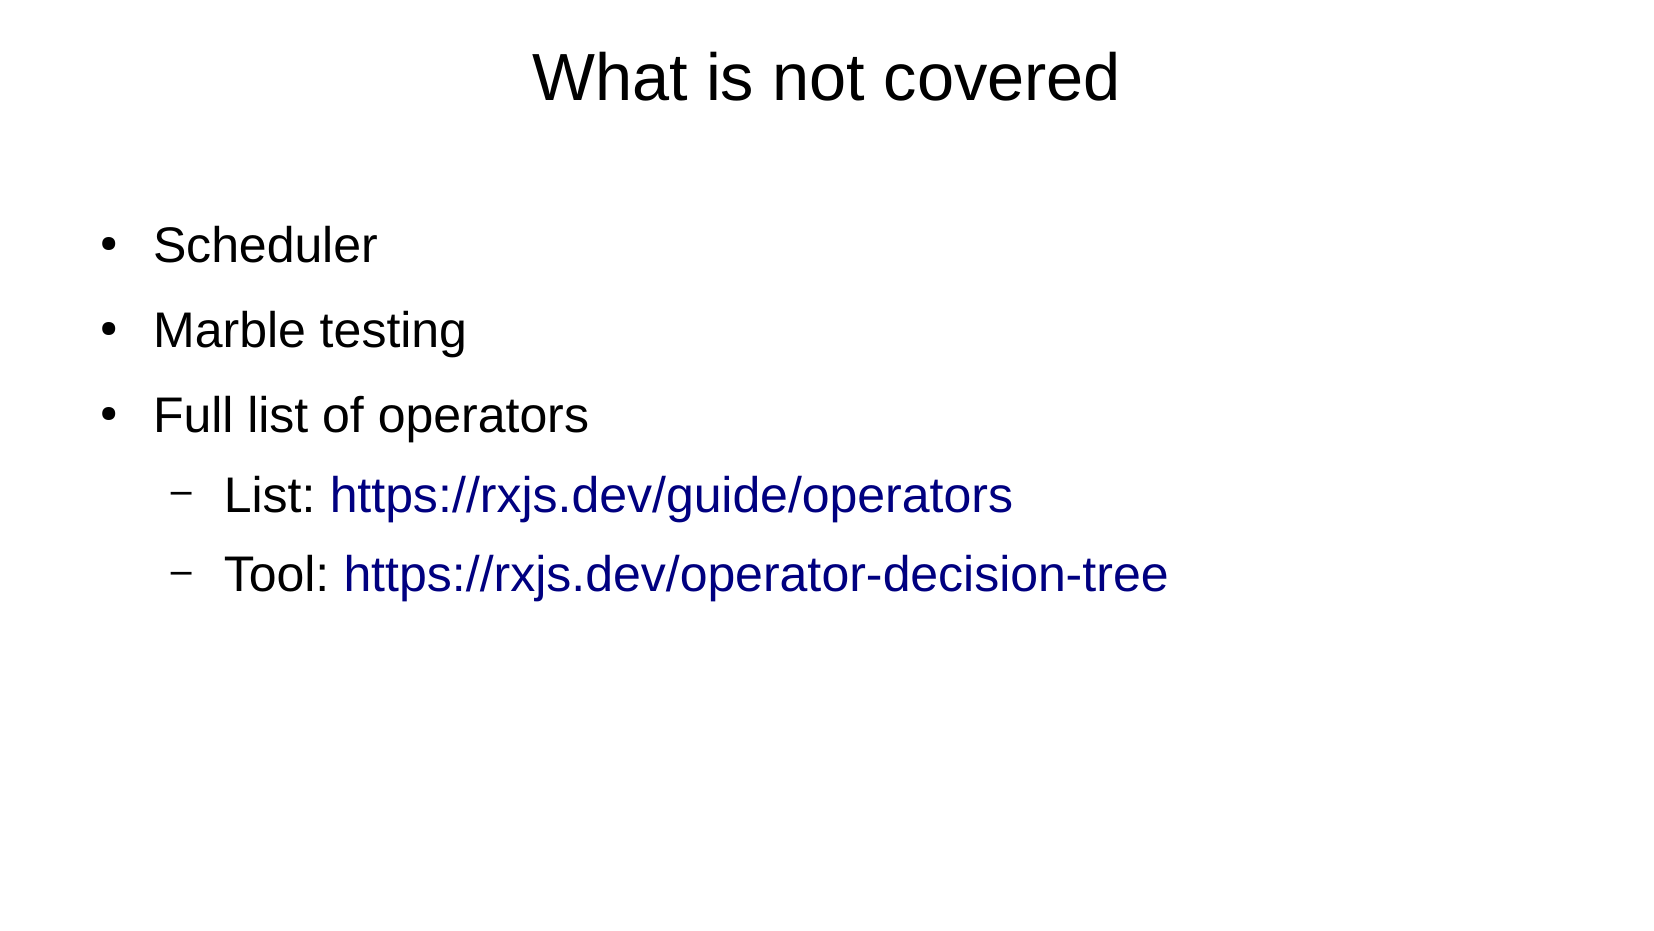

What is not covered
# Scheduler
Marble testing
Full list of operators
List: https://rxjs.dev/guide/operators
Tool: https://rxjs.dev/operator-decision-tree